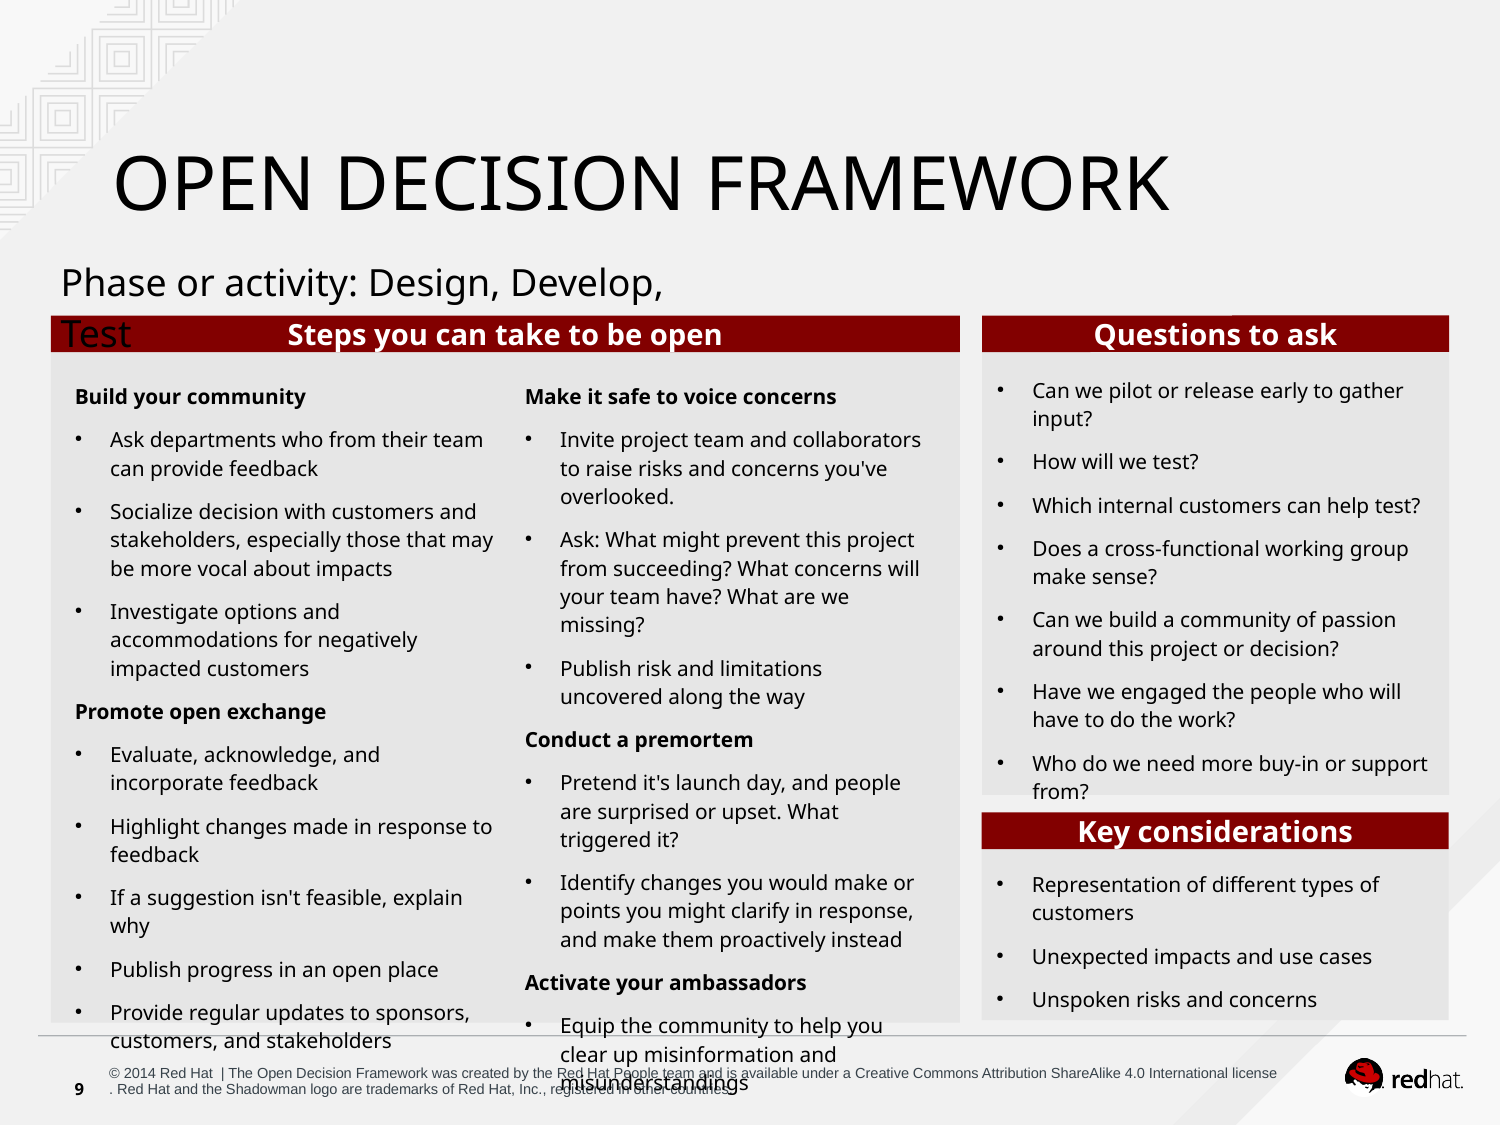

# OPEN DECISION FRAMEWORK
Phase or activity: Design, Develop, Test
Questions to ask
Steps you can take to be open
PHASE: IDEATION
Can we pilot or release early to gather input?
How will we test?
Which internal customers can help test?
Does a cross-functional working group make sense?
Can we build a community of passion around this project or decision?
Have we engaged the people who will have to do the work?
Who do we need more buy-in or support from?
Build your community
Ask departments who from their team can provide feedback
Socialize decision with customers and stakeholders, especially those that may be more vocal about impacts
Investigate options and accommodations for negatively impacted customers
Promote open exchange
Evaluate, acknowledge, and incorporate feedback
Highlight changes made in response to feedback
If a suggestion isn't feasible, explain why
Publish progress in an open place
Provide regular updates to sponsors, customers, and stakeholders
Make it safe to voice concerns
Invite project team and collaborators to raise risks and concerns you've overlooked.
Ask: What might prevent this project from succeeding? What concerns will your team have? What are we missing?
Publish risk and limitations uncovered along the way
Conduct a premortem
Pretend it's launch day, and people are surprised or upset. What triggered it?
Identify changes you would make or points you might clarify in response, and make them proactively instead
Activate your ambassadors
Equip the community to help you clear up misinformation and misunderstandings
Key considerations
Representation of different types of customers
Unexpected impacts and use cases
Unspoken risks and concerns
INSERT DESIGNATOR, IF NEEDED
9